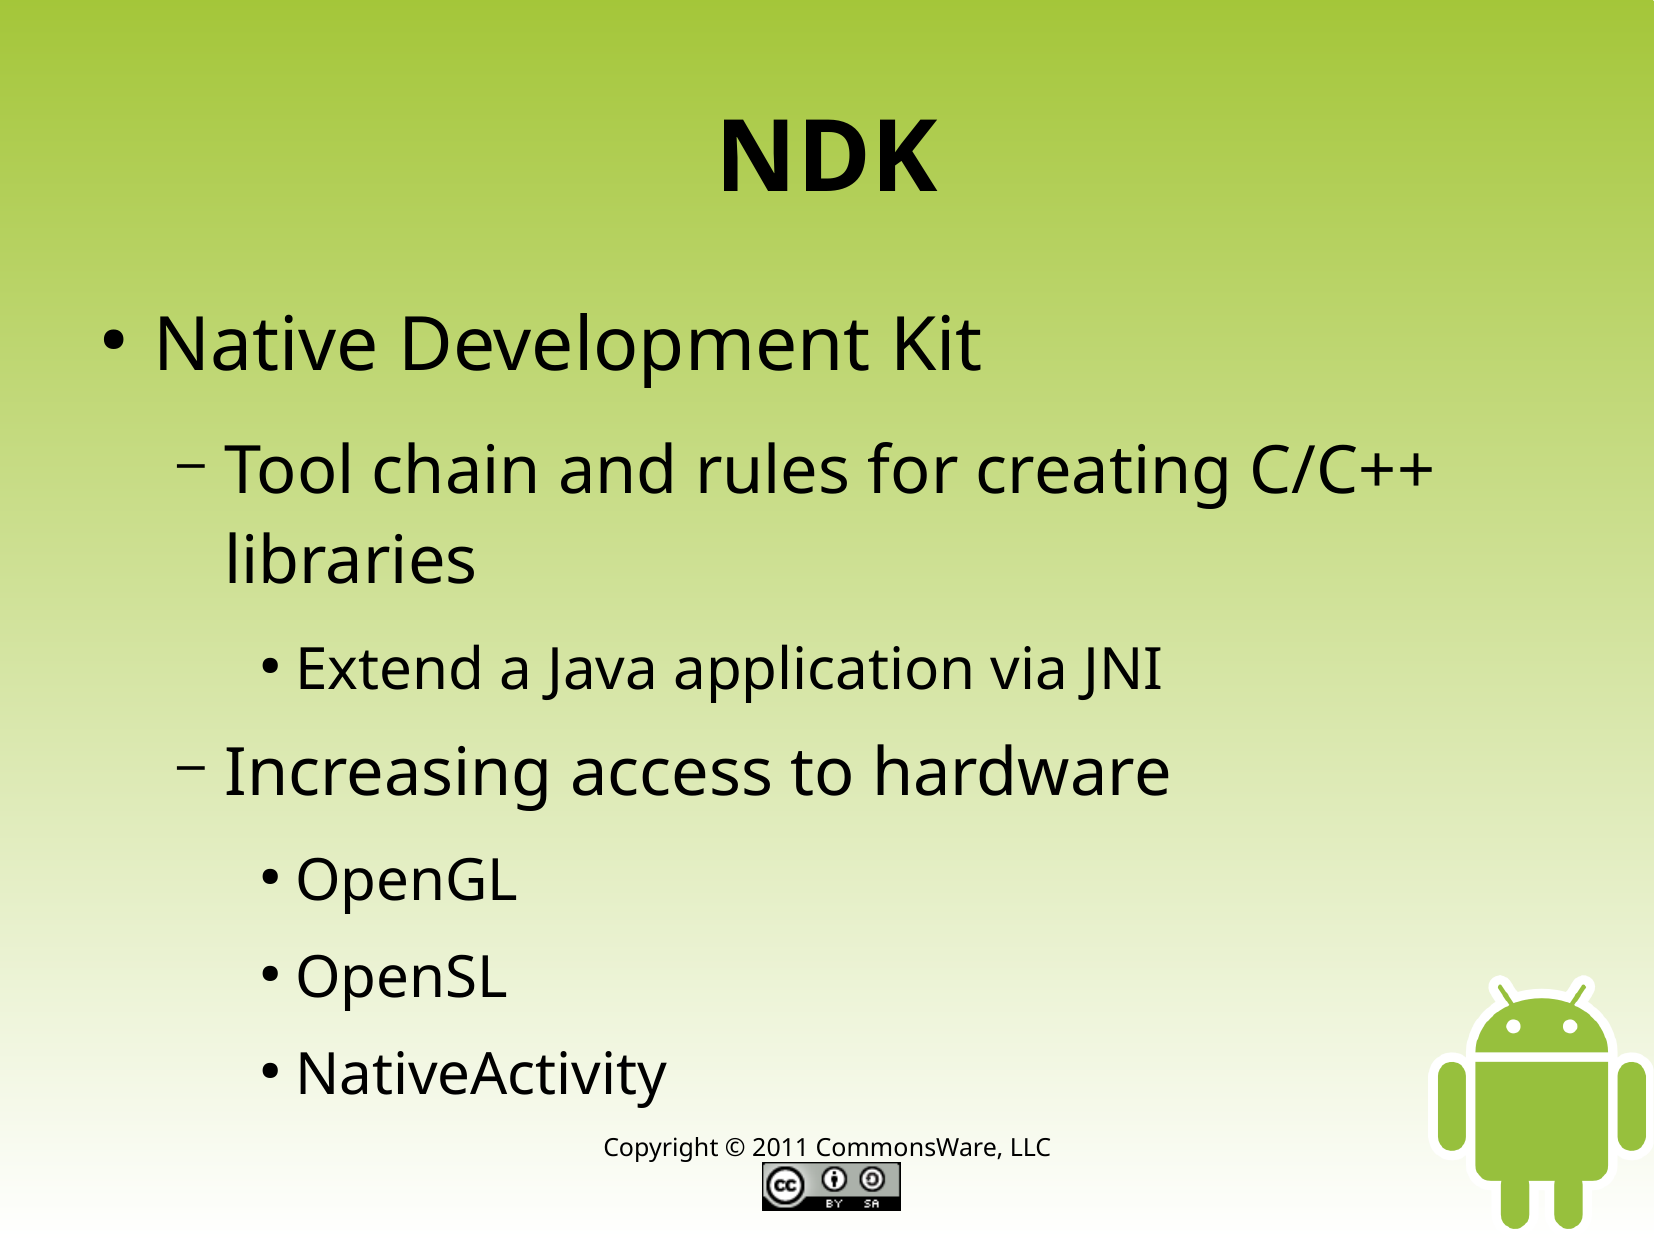

# NDK
Native Development Kit
Tool chain and rules for creating C/C++ libraries
Extend a Java application via JNI
Increasing access to hardware
OpenGL
OpenSL
NativeActivity